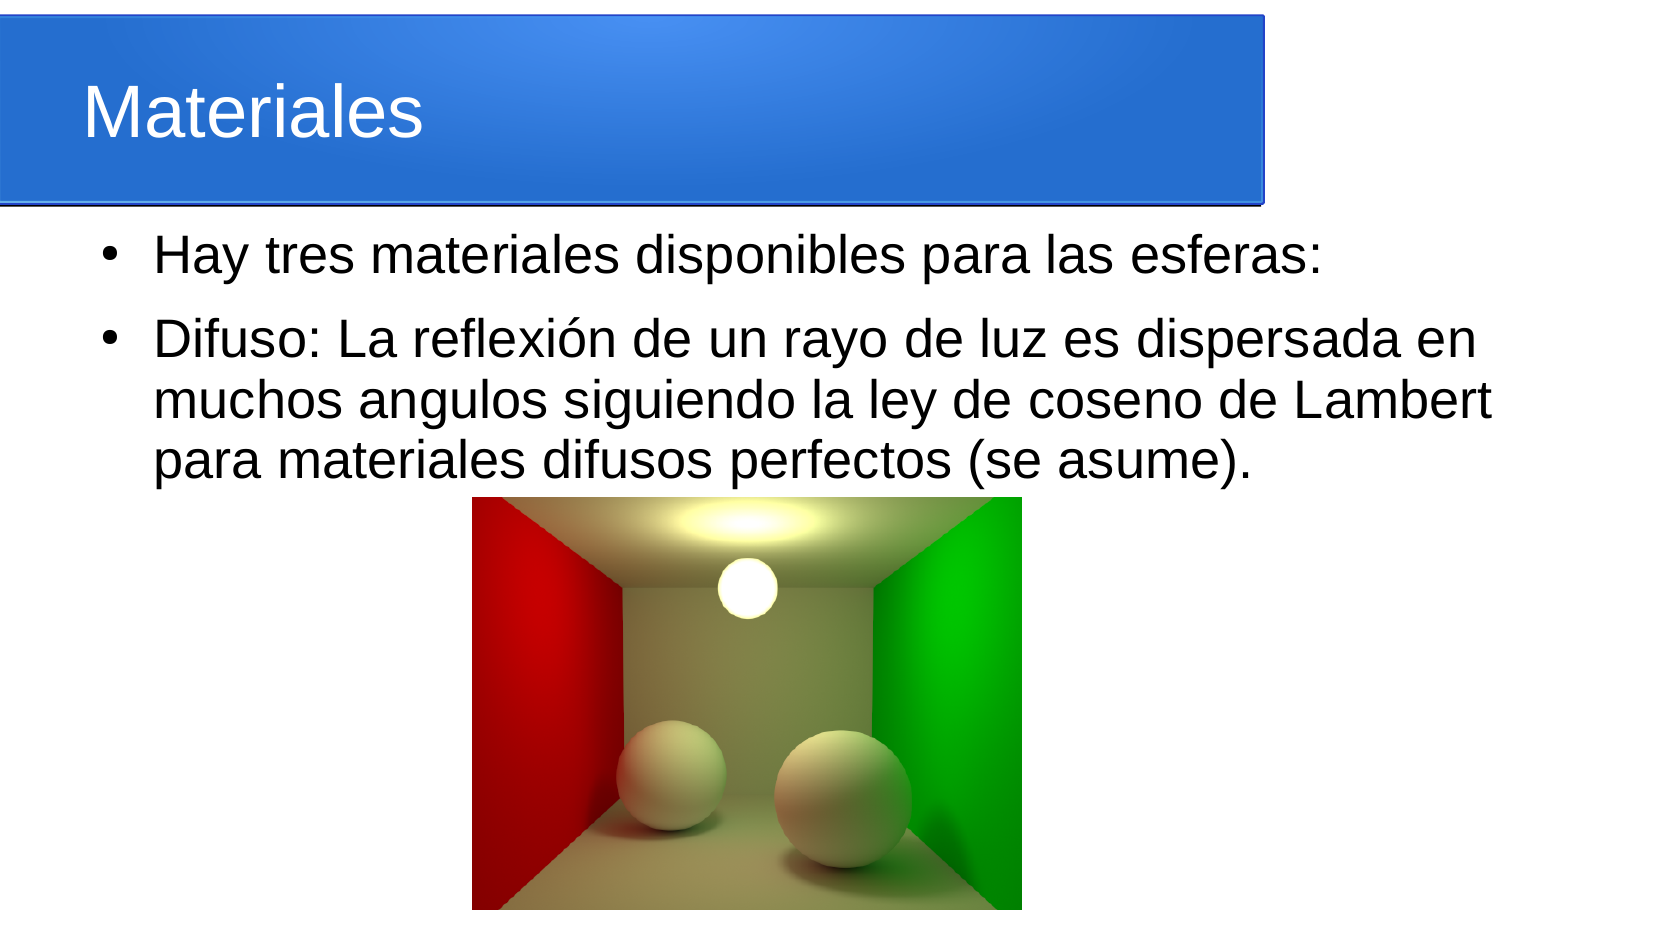

# Materiales
Hay tres materiales disponibles para las esferas:
Difuso: La reflexión de un rayo de luz es dispersada en muchos angulos siguiendo la ley de coseno de Lambert para materiales difusos perfectos (se asume).